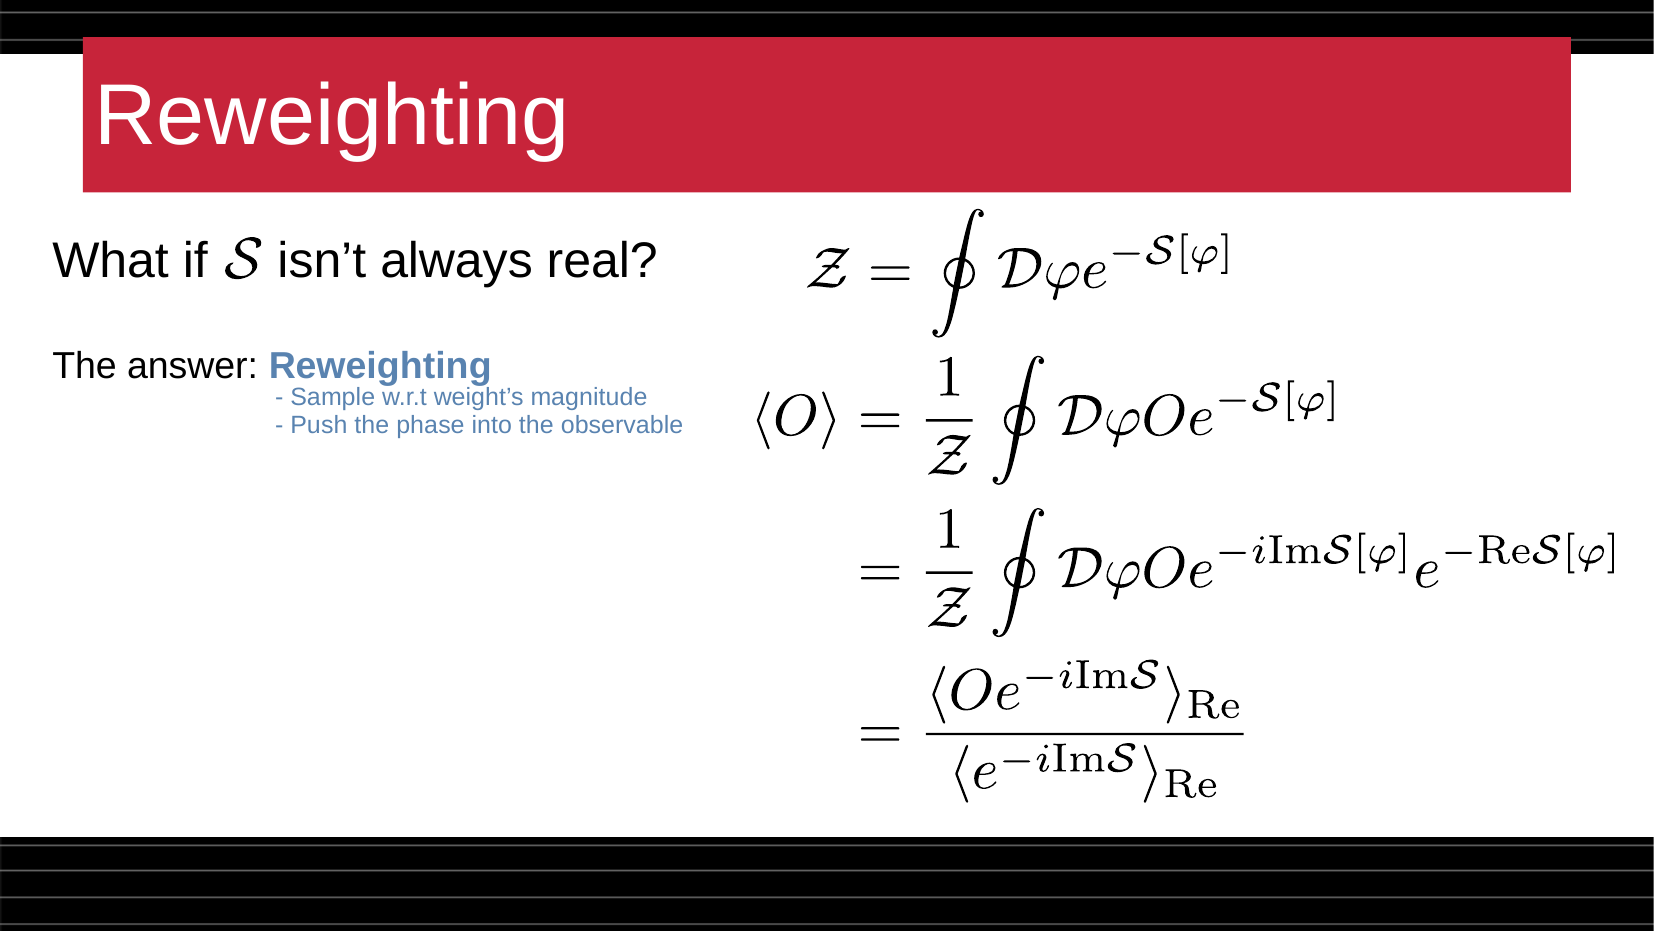

# Reweighting
What if isn’t always real?
The answer: Reweighting
- Sample w.r.t weight’s magnitude
- Push the phase into the observable